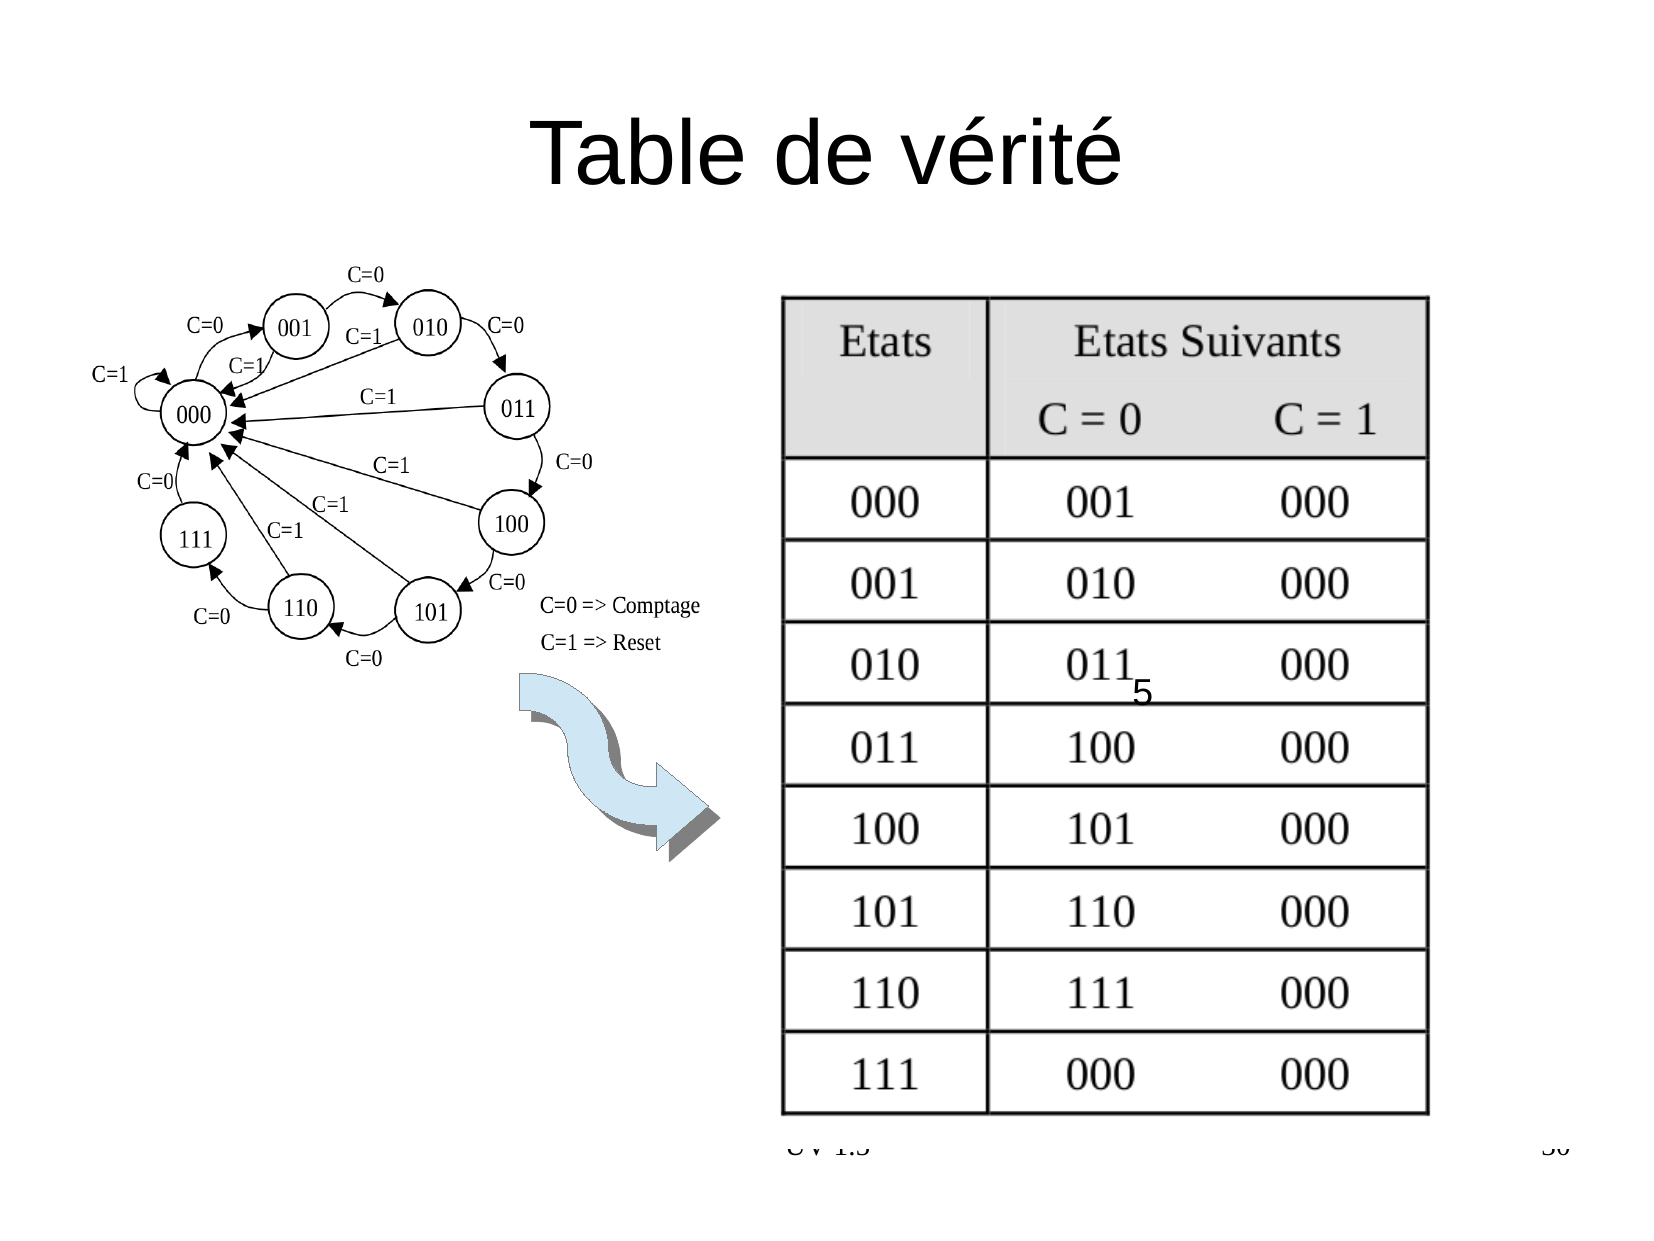

# Table de vérité
5
UV 1.5
30